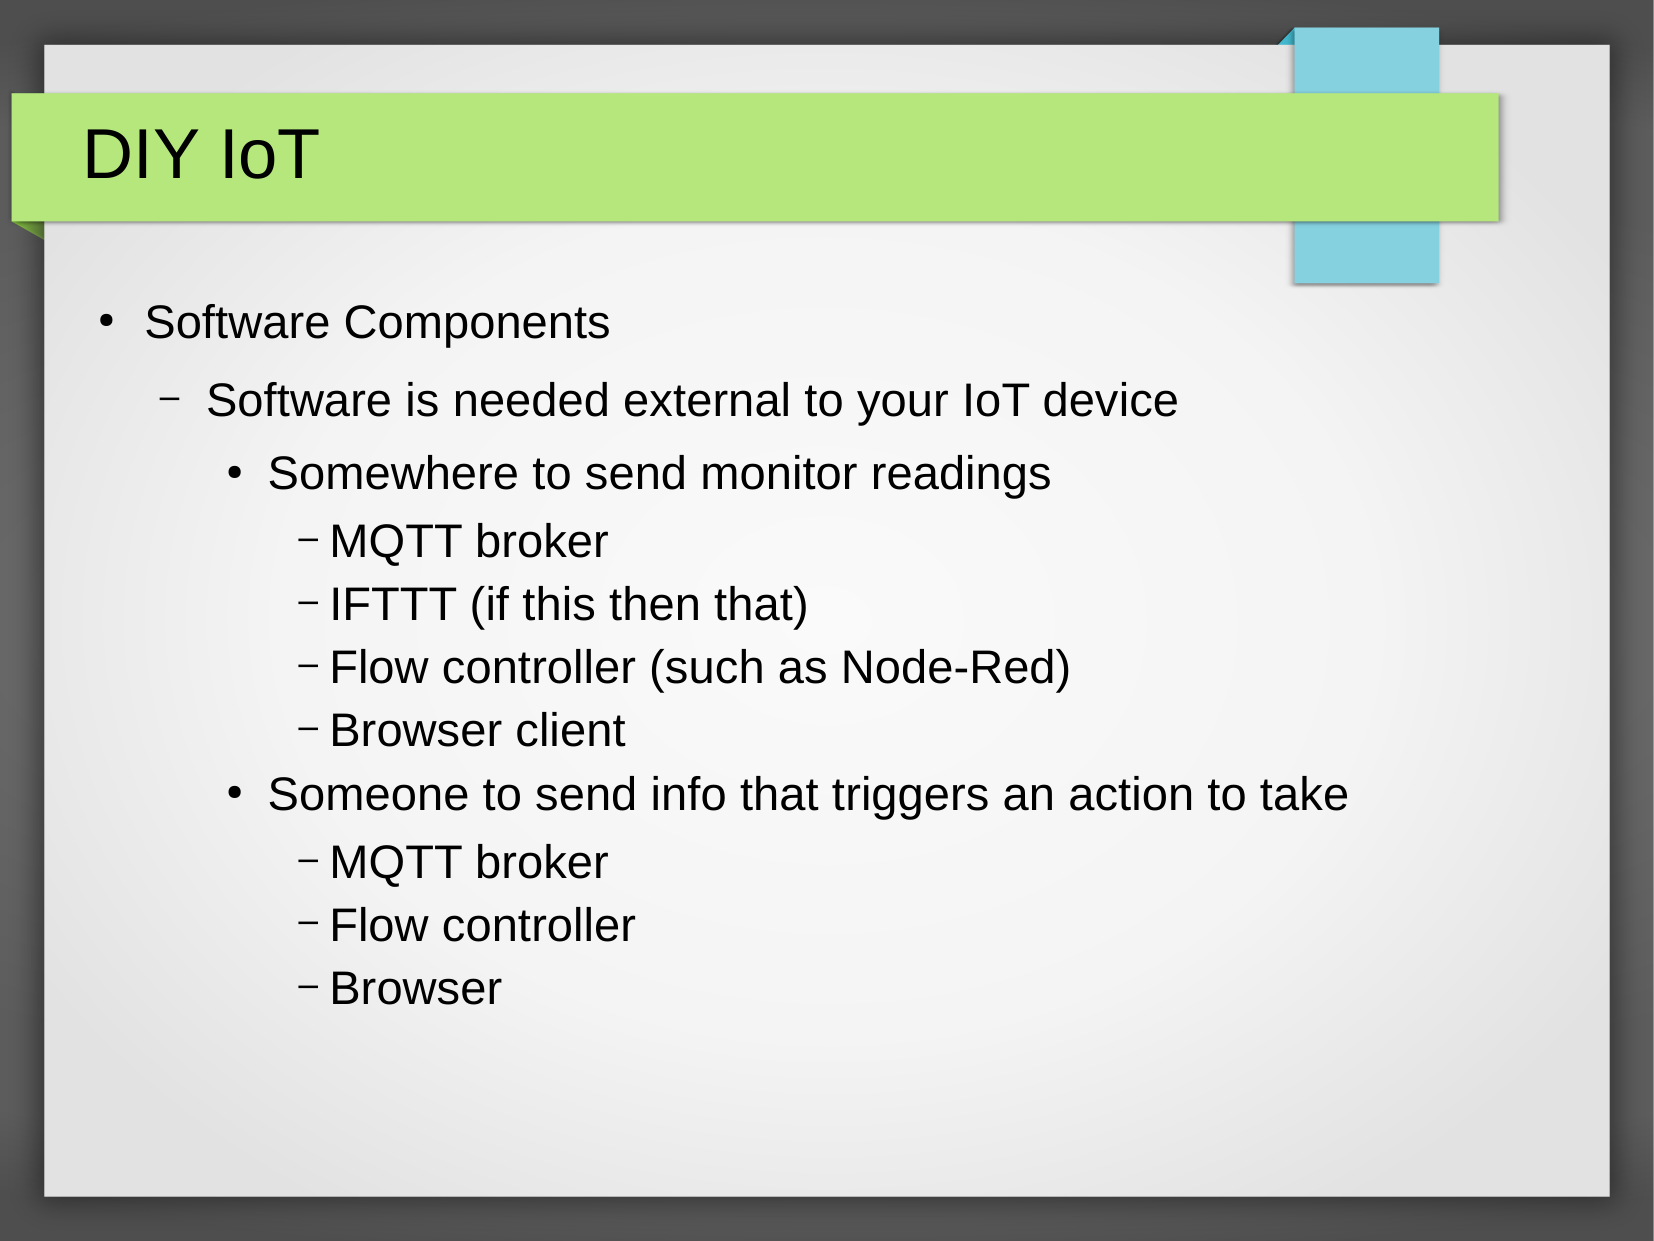

# DIY IoT
Software Components
Software is needed external to your IoT device
Somewhere to send monitor readings
MQTT broker
IFTTT (if this then that)
Flow controller (such as Node-Red)
Browser client
Someone to send info that triggers an action to take
MQTT broker
Flow controller
Browser